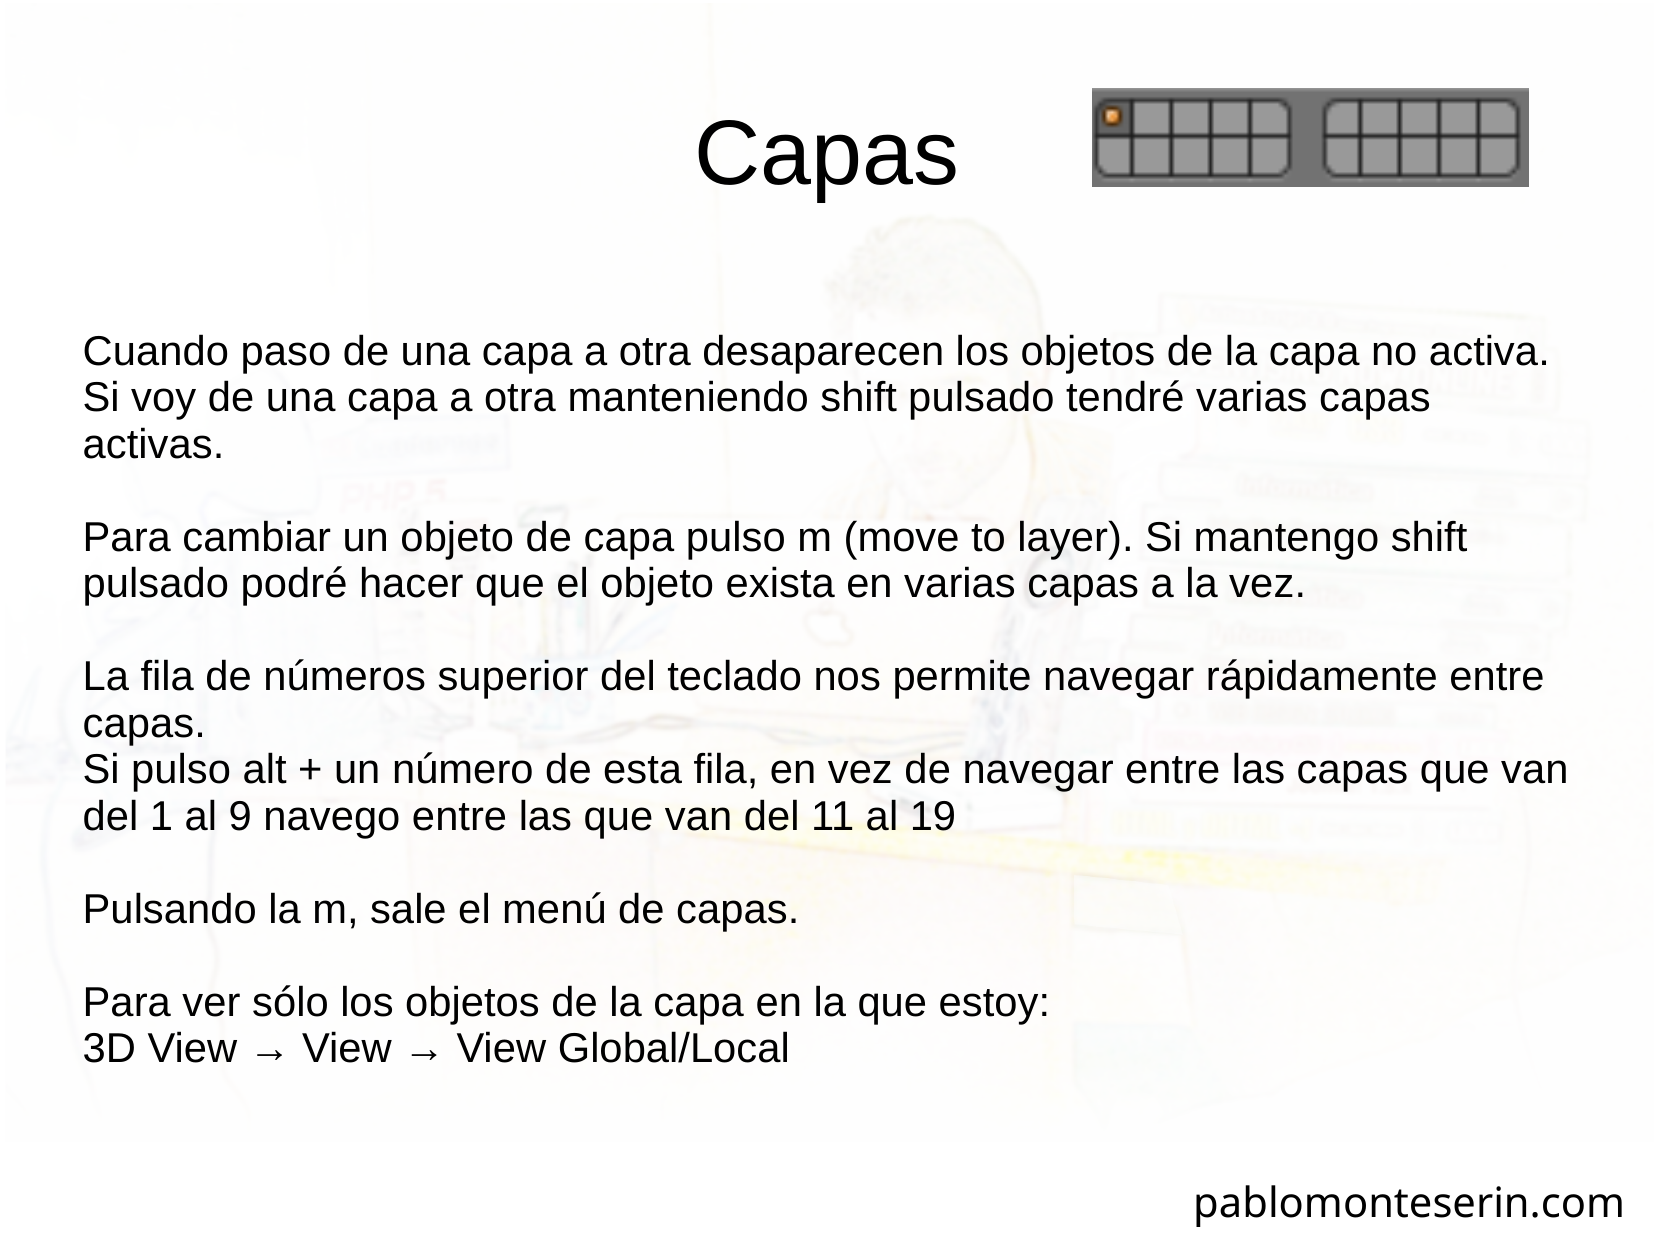

# Capas
Cuando paso de una capa a otra desaparecen los objetos de la capa no activa. Si voy de una capa a otra manteniendo shift pulsado tendré varias capas activas.
Para cambiar un objeto de capa pulso m (move to layer). Si mantengo shift pulsado podré hacer que el objeto exista en varias capas a la vez.
La fila de números superior del teclado nos permite navegar rápidamente entre capas.
Si pulso alt + un número de esta fila, en vez de navegar entre las capas que van del 1 al 9 navego entre las que van del 11 al 19
Pulsando la m, sale el menú de capas.
Para ver sólo los objetos de la capa en la que estoy:
3D View → View → View Global/Local